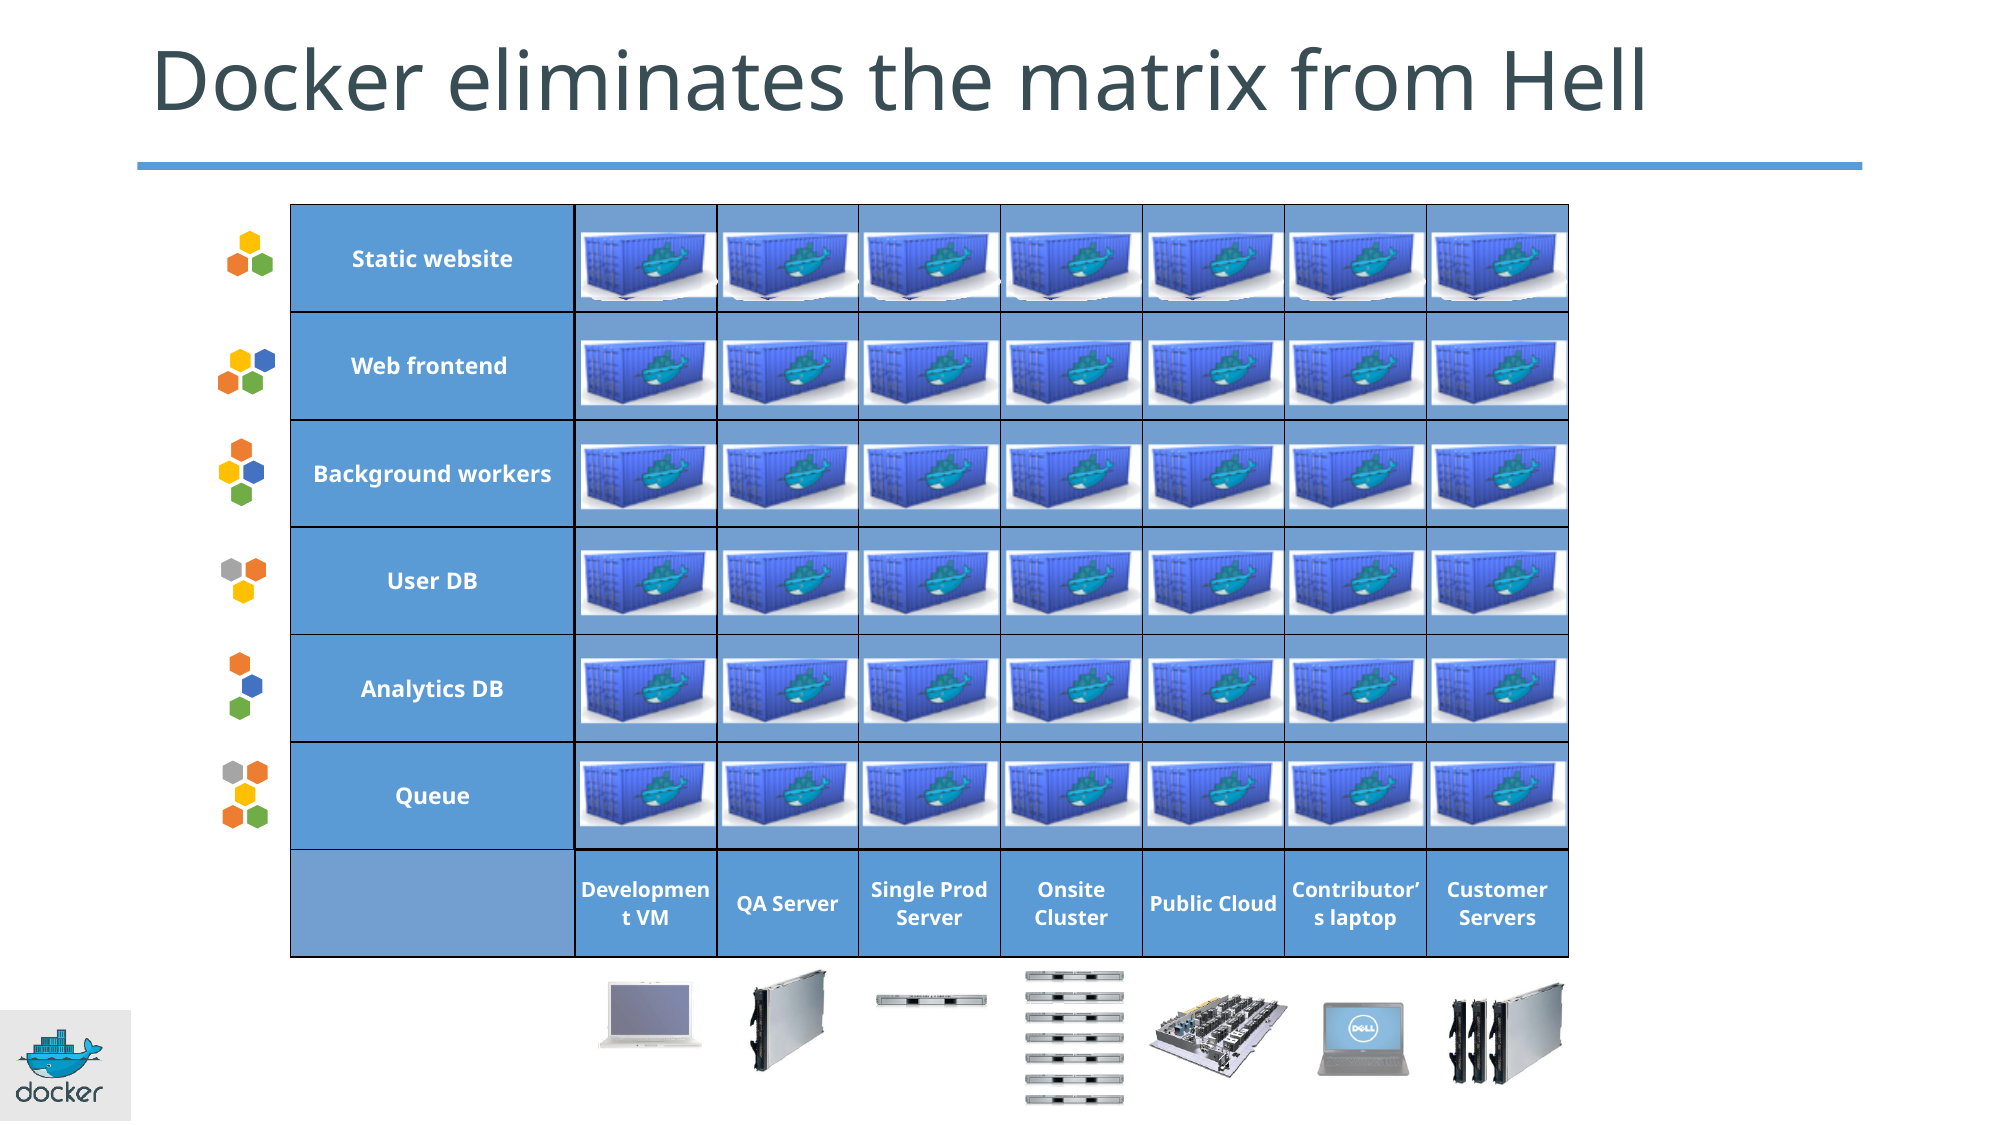

# Docker eliminates the matrix from Hell
| Static website | | | | | | | |
| --- | --- | --- | --- | --- | --- | --- | --- |
| Web frontend | | | | | | | |
| Background workers | | | | | | | |
| User DB | | | | | | | |
| Analytics DB | | | | | | | |
| Queue | | | | | | | |
| | Development VM | QA Server | Single Prod Server | Onsite Cluster | Public Cloud | Contributor’s laptop | Customer Servers |